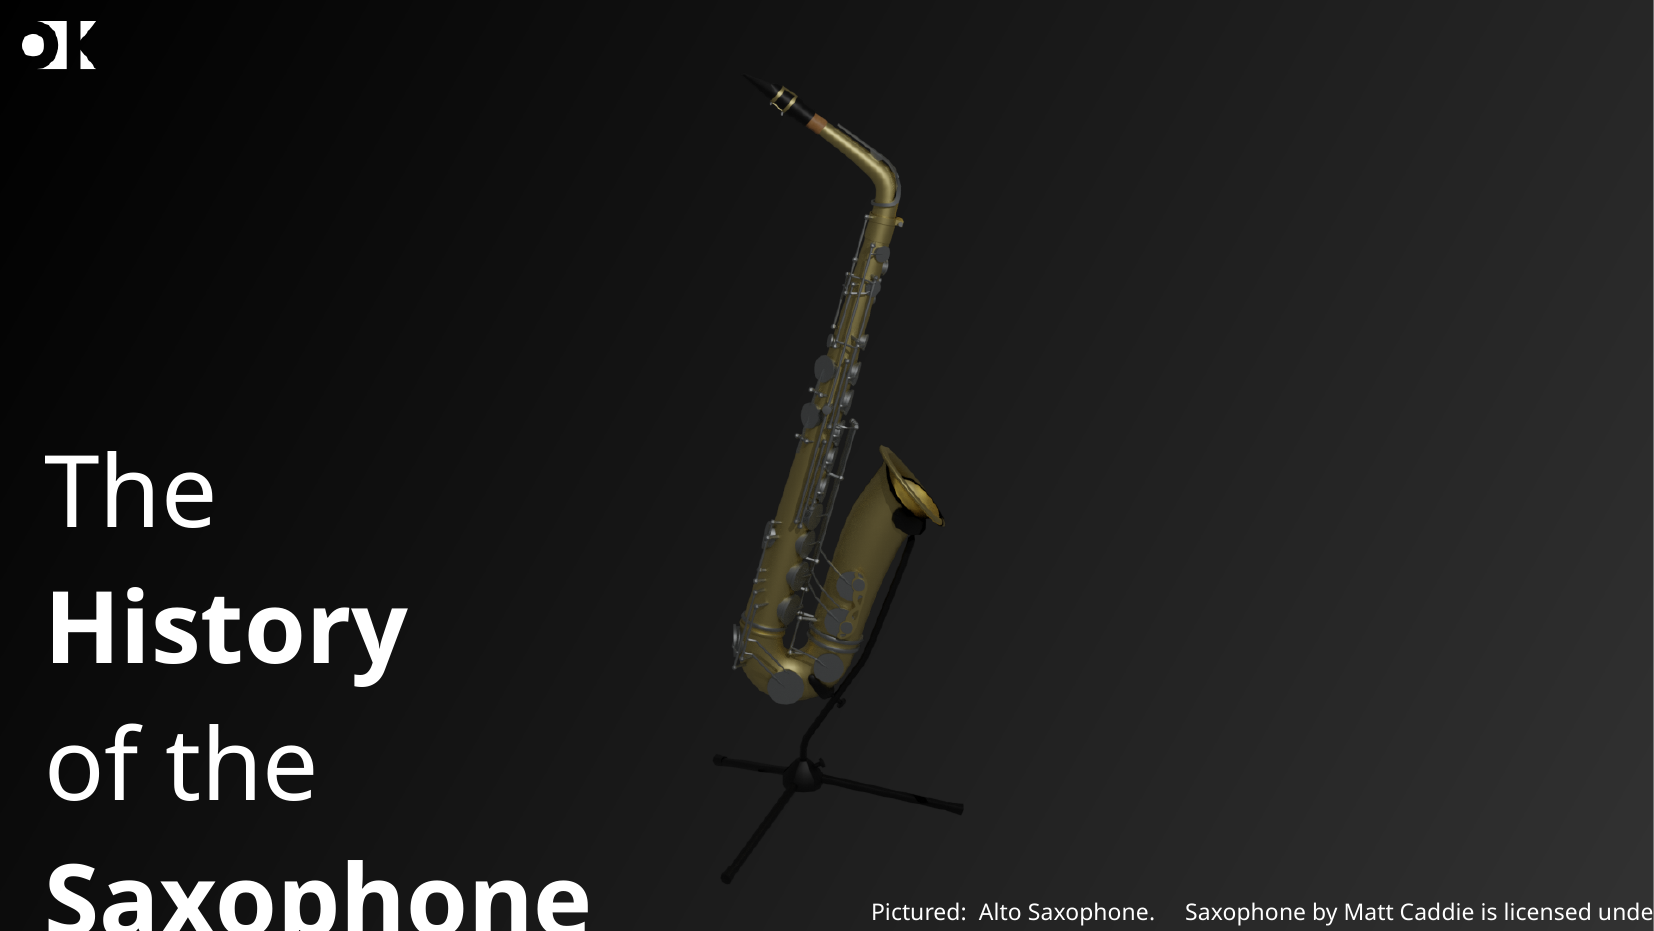

The
History
of the
Saxophone
Pictured: Alto Saxophone. Saxophone by Matt Caddie is licensed under CC-BY.